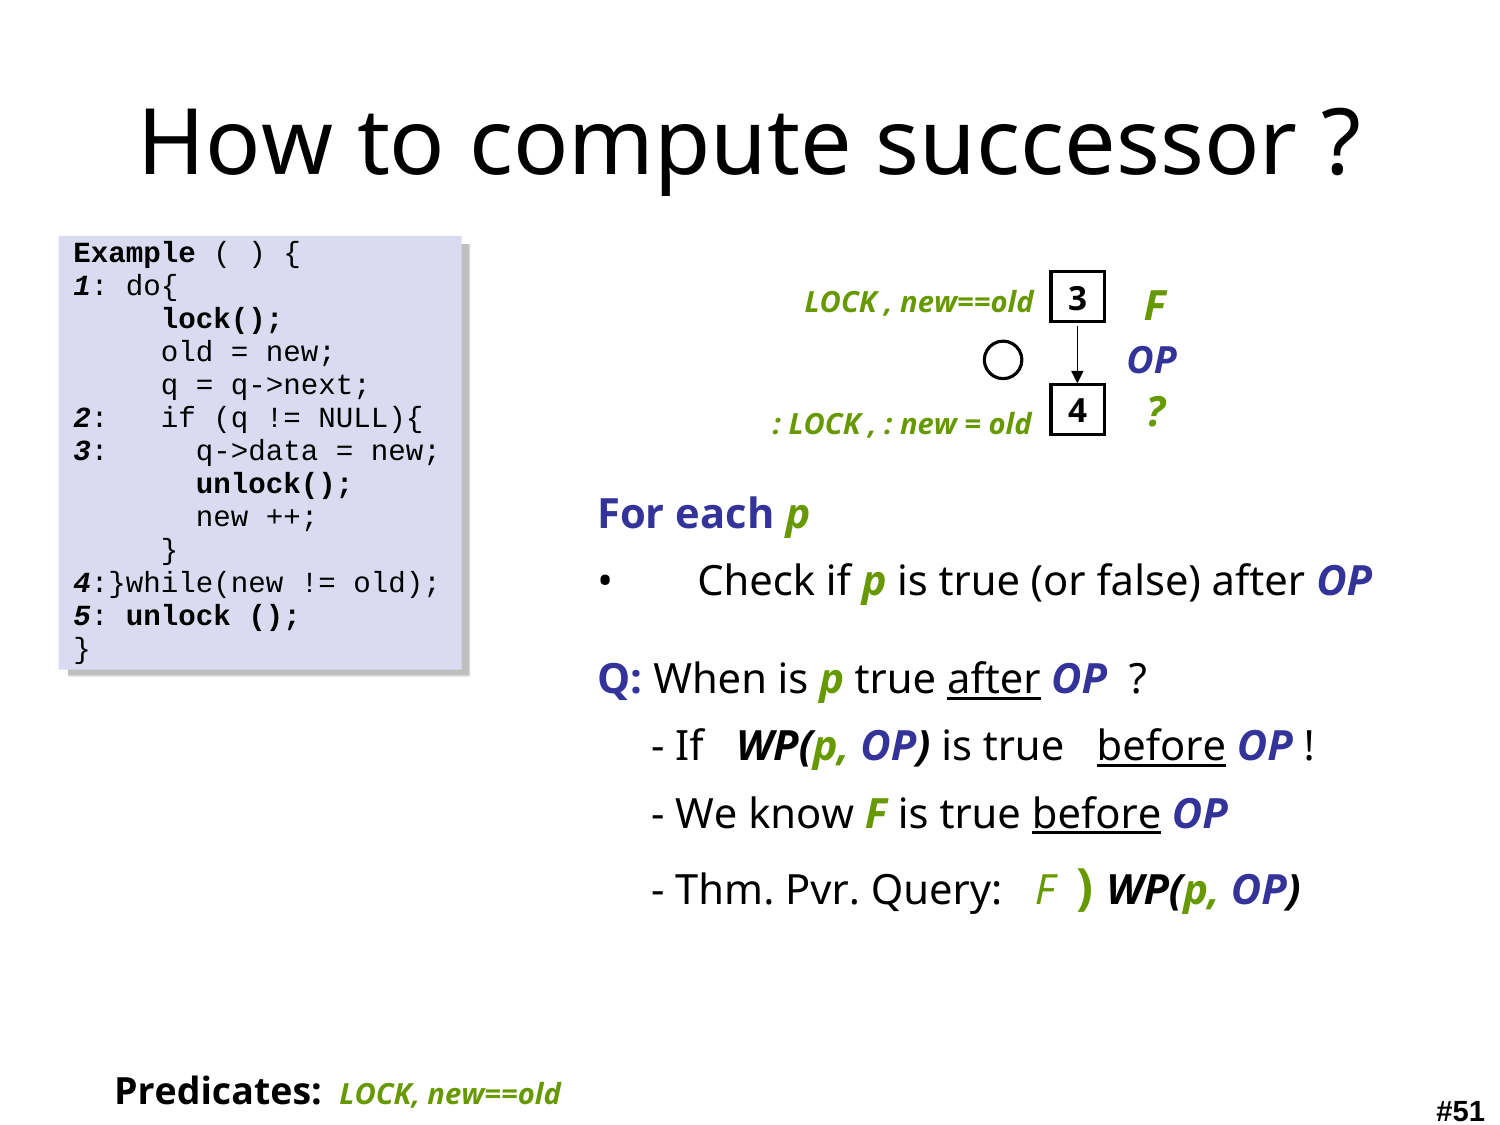

# How to compute successor ?
Example ( ) {
1: do{
 lock();
 old = new;
 q = q->next;
2: if (q != NULL){
3: q->data = new;
 unlock();
 new ++;
 }
4:}while(new != old);
5: unlock ();
}
3
F
LOCK , new==old
OP
?
4
: LOCK , : new = old
For each p
Check if p is true (or false) after OP
Q: When is p true after OP ?
 - If WP(p, OP) is true before OP !
 - We know F is true before OP
 - Thm. Pvr. Query: F ) WP(p, OP)
Predicates: LOCK, new==old
51